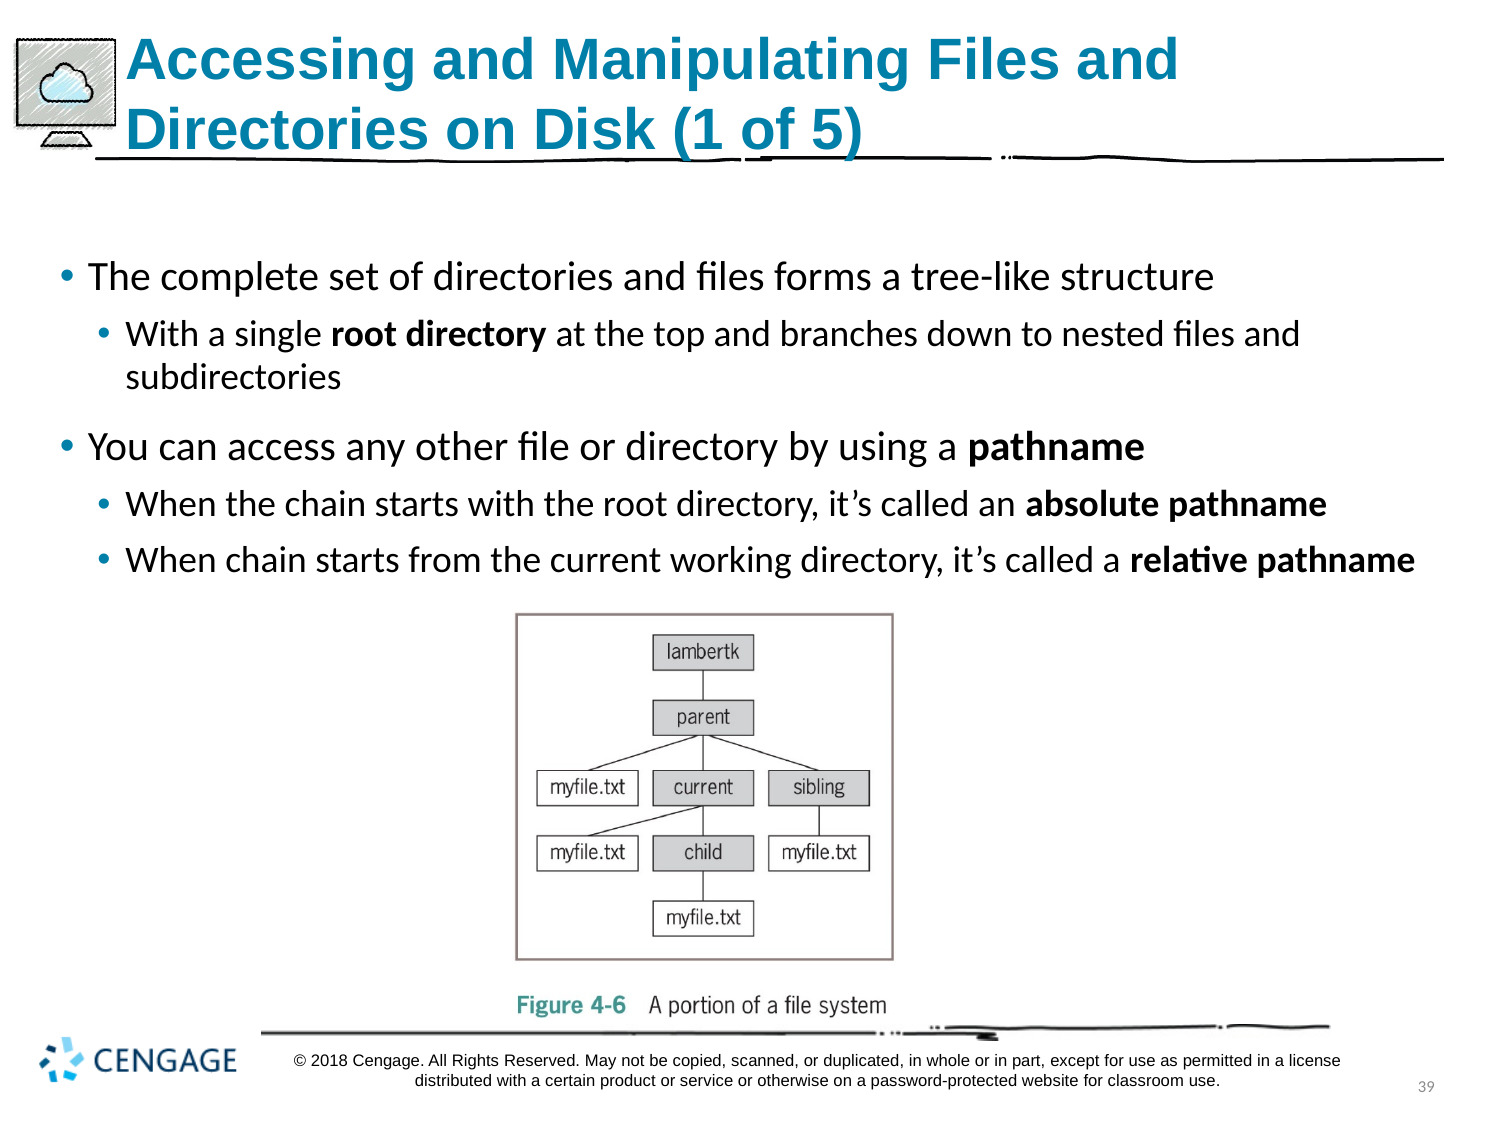

# Accessing and Manipulating Files and Directories on Disk (1 of 5)
The complete set of directories and files forms a tree-like structure
With a single root directory at the top and branches down to nested files and subdirectories
You can access any other file or directory by using a pathname
When the chain starts with the root directory, it’s called an absolute pathname
When chain starts from the current working directory, it’s called a relative pathname
© 2018 Cengage. All Rights Reserved. May not be copied, scanned, or duplicated, in whole or in part, except for use as permitted in a license distributed with a certain product or service or otherwise on a password-protected website for classroom use.